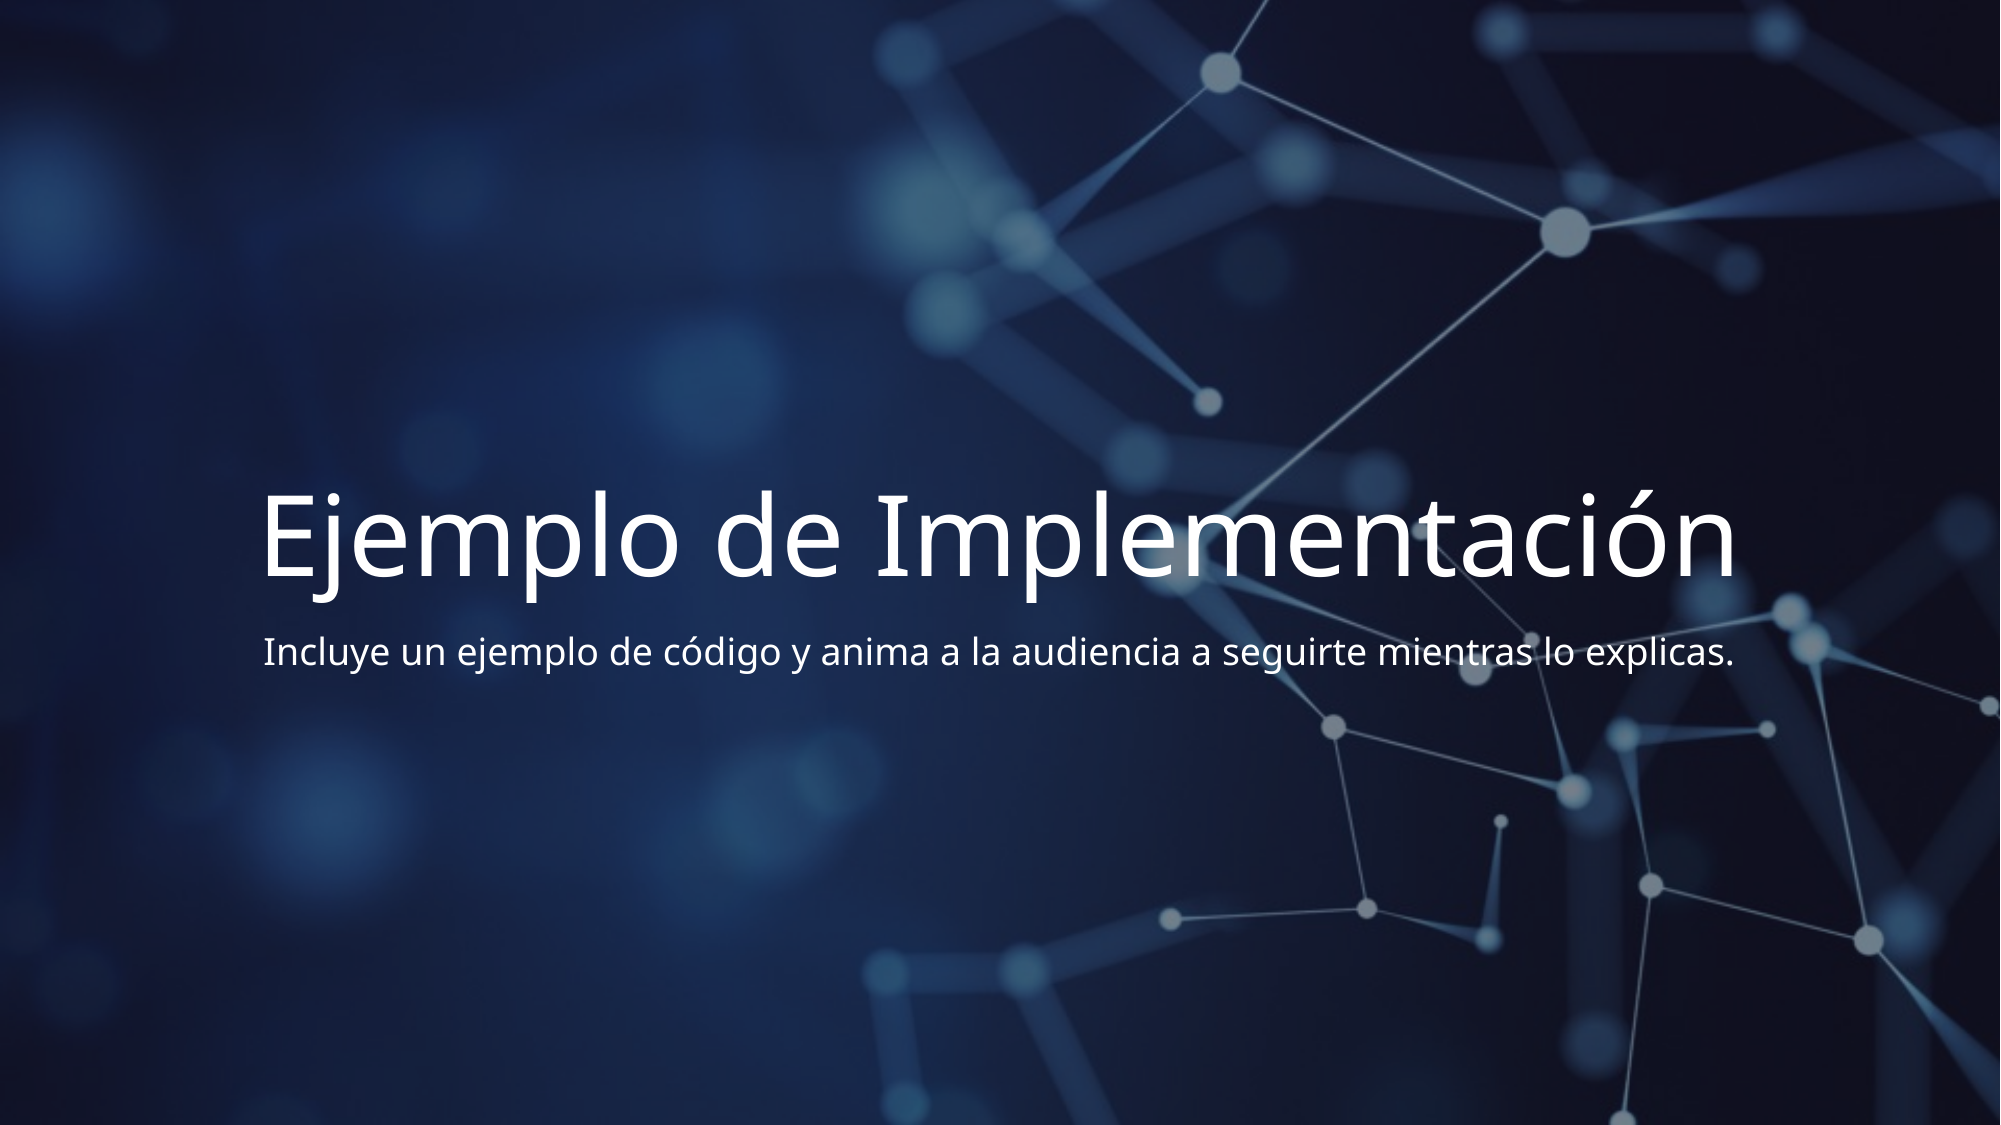

# Ejemplo de Implementación
Incluye un ejemplo de código y anima a la audiencia a seguirte mientras lo explicas.